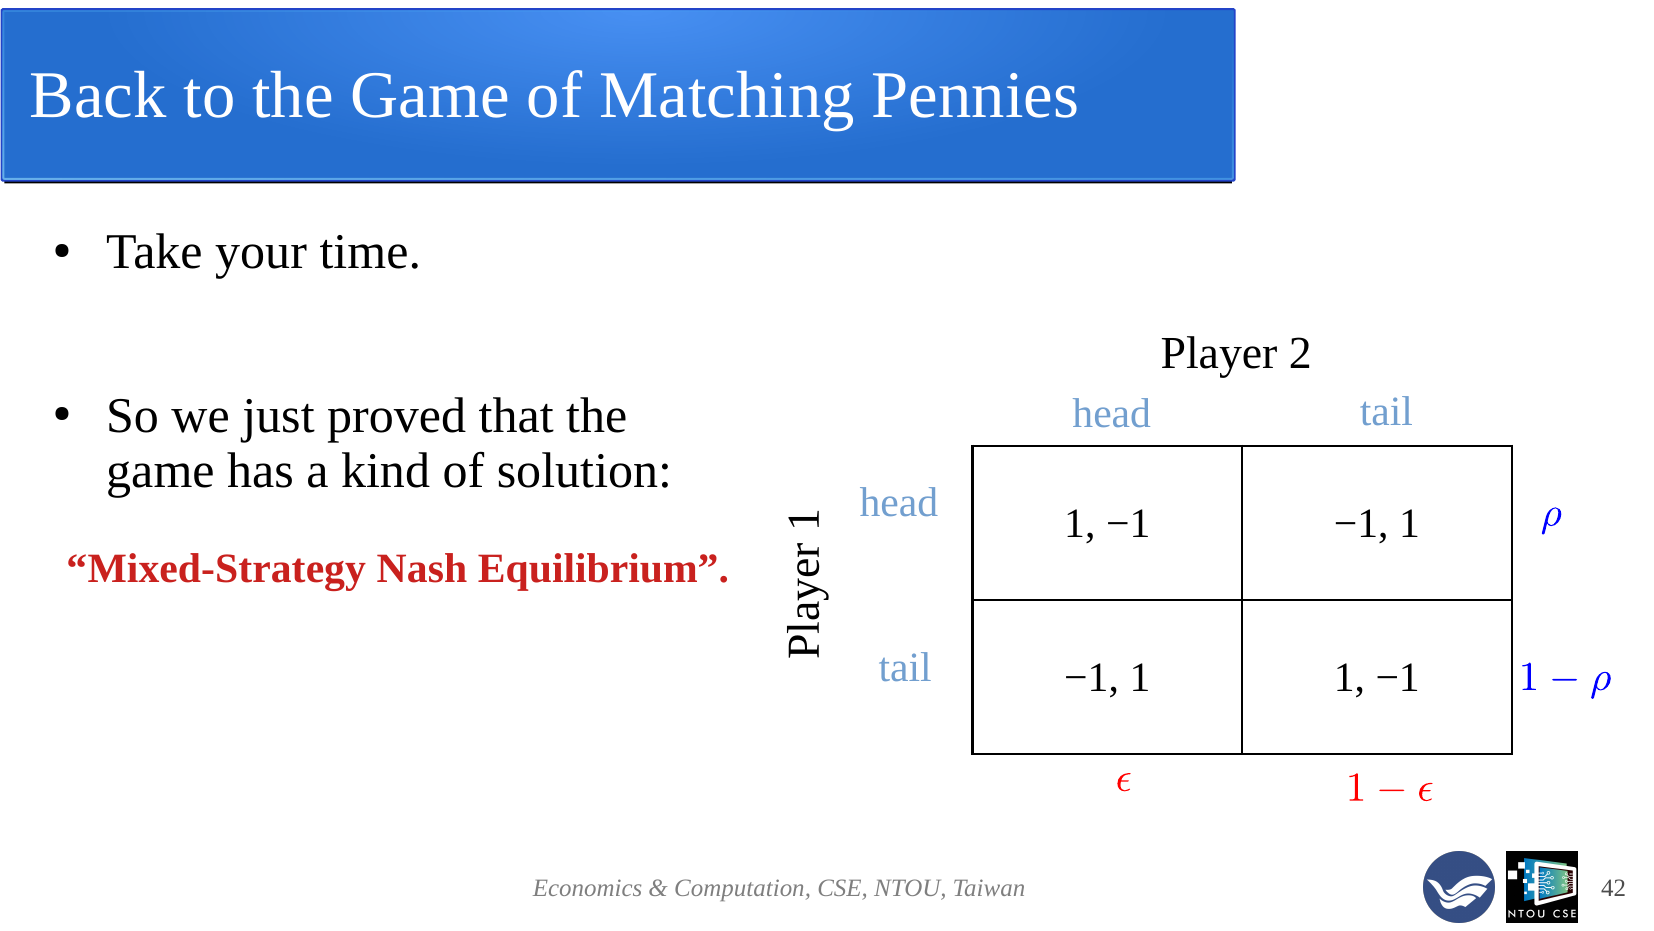

# Back to the Game of Matching Pennies
Take your time.
So we just proved that the game has a kind of solution:
Player 2
tail
head
| 1, −1 | −1, 1 |
| --- | --- |
| −1, 1 | 1, −1 |
head
“Mixed-Strategy Nash Equilibrium”.
Player 1
tail
Economics & Computation, CSE, NTOU, Taiwan
42